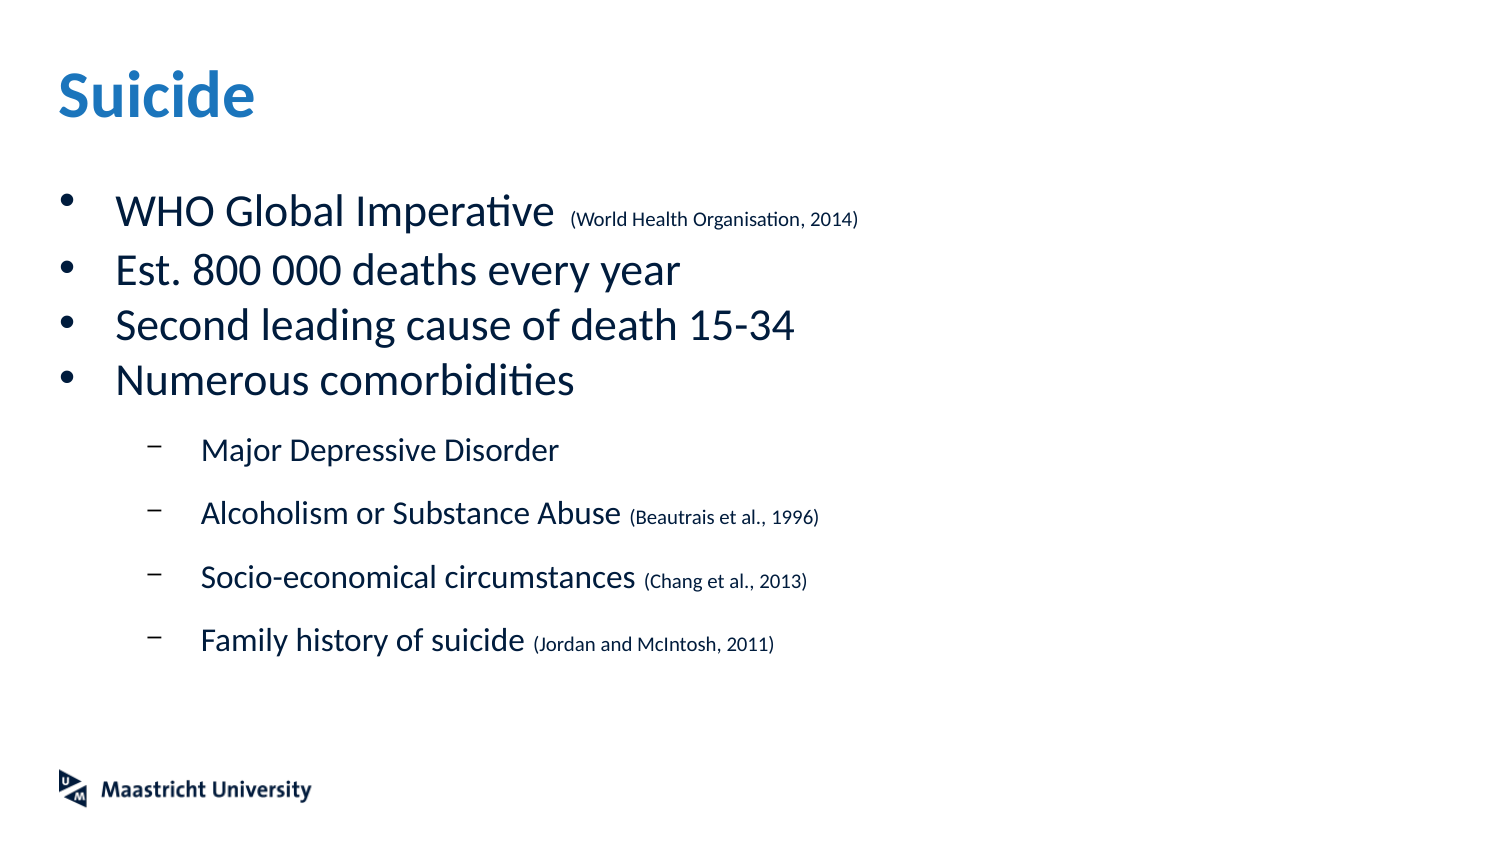

# Suicide
WHO Global Imperative (World Health Organisation, 2014)
Est. 800 000 deaths every year
Second leading cause of death 15-34
Numerous comorbidities
Major Depressive Disorder
Alcoholism or Substance Abuse (Beautrais et al., 1996)
Socio-economical circumstances (Chang et al., 2013)
Family history of suicide (Jordan and McIntosh, 2011)